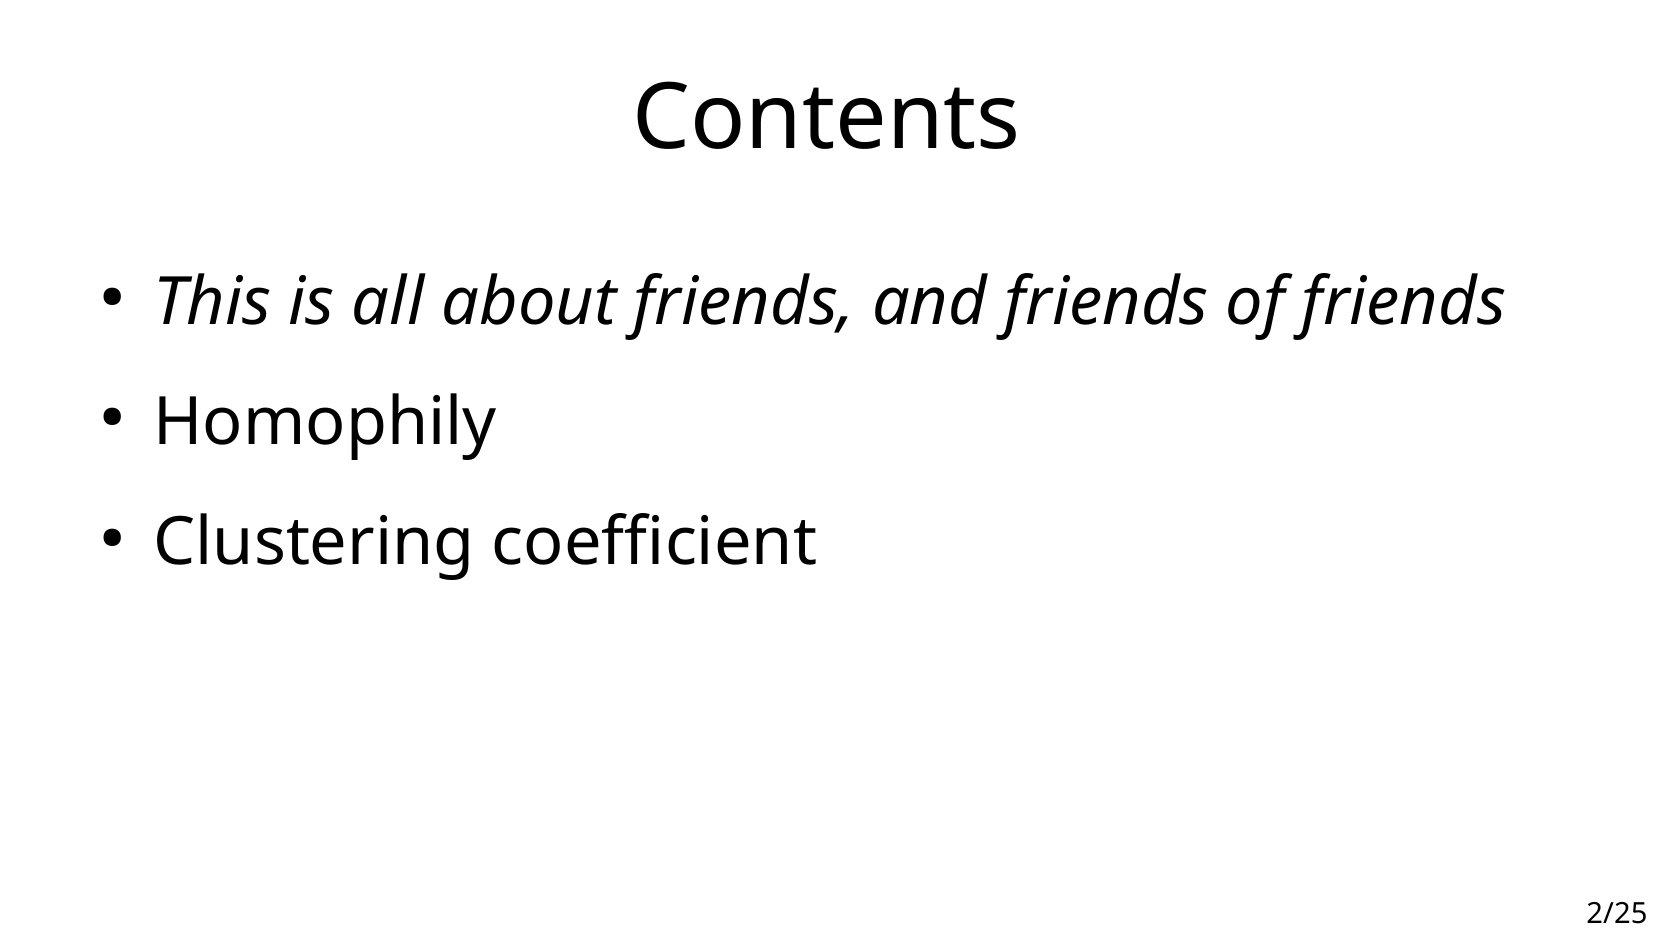

# Contents
This is all about friends, and friends of friends
Homophily
Clustering coefficient
2